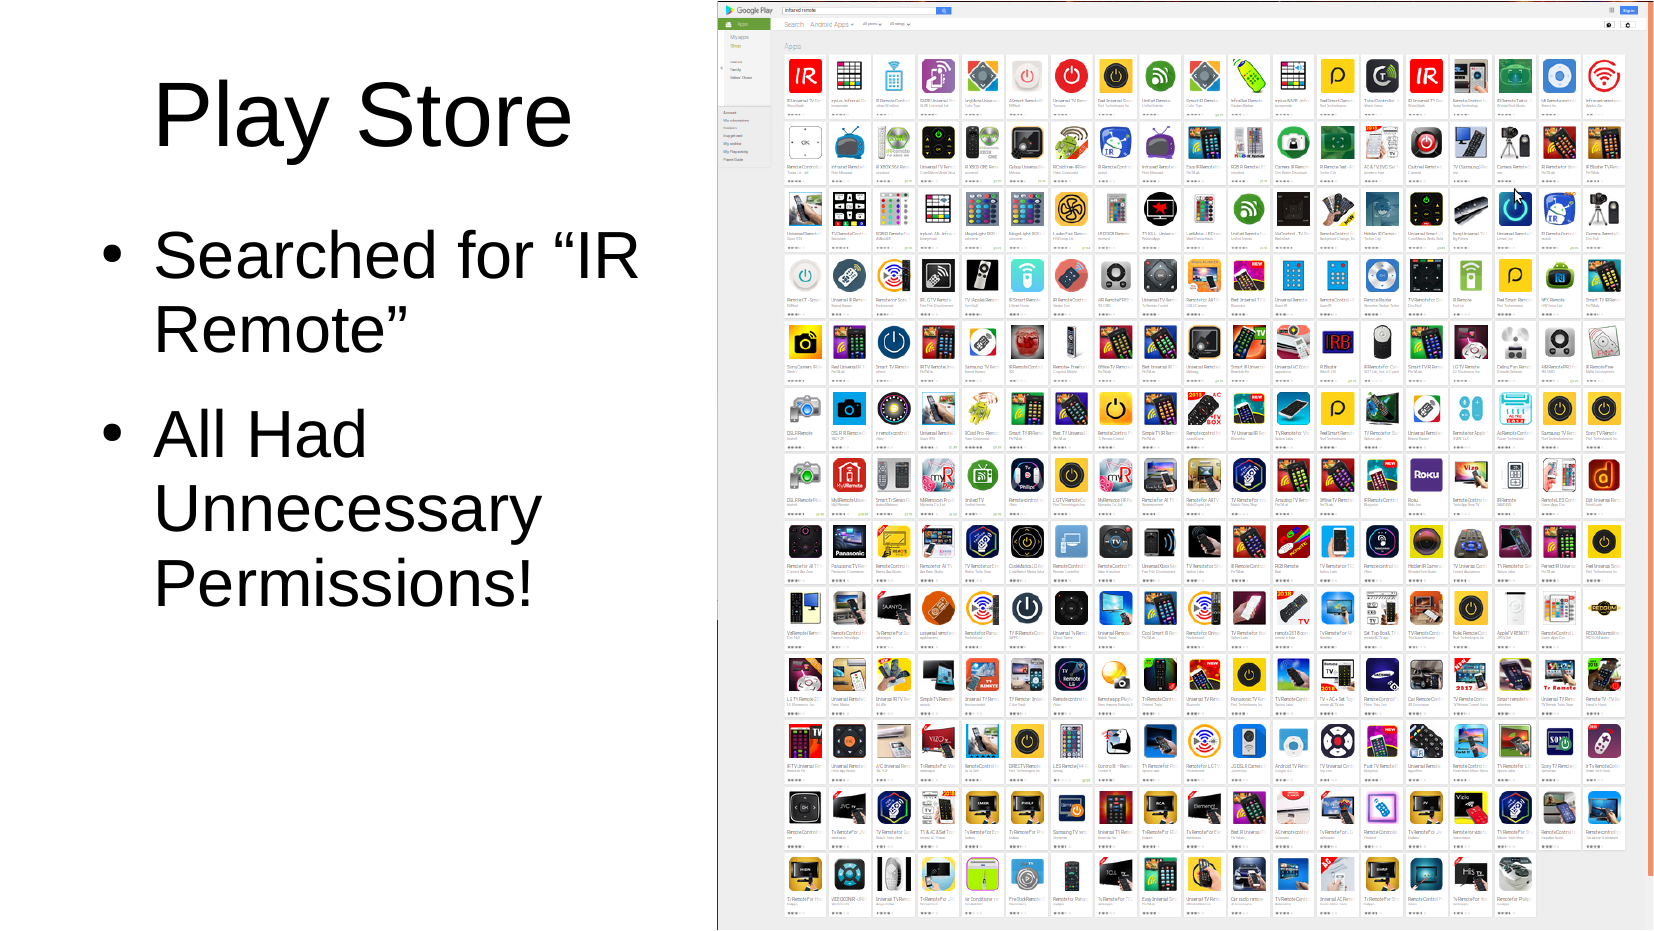

# Play Store
Searched for “IR Remote”
All Had Unnecessary Permissions!